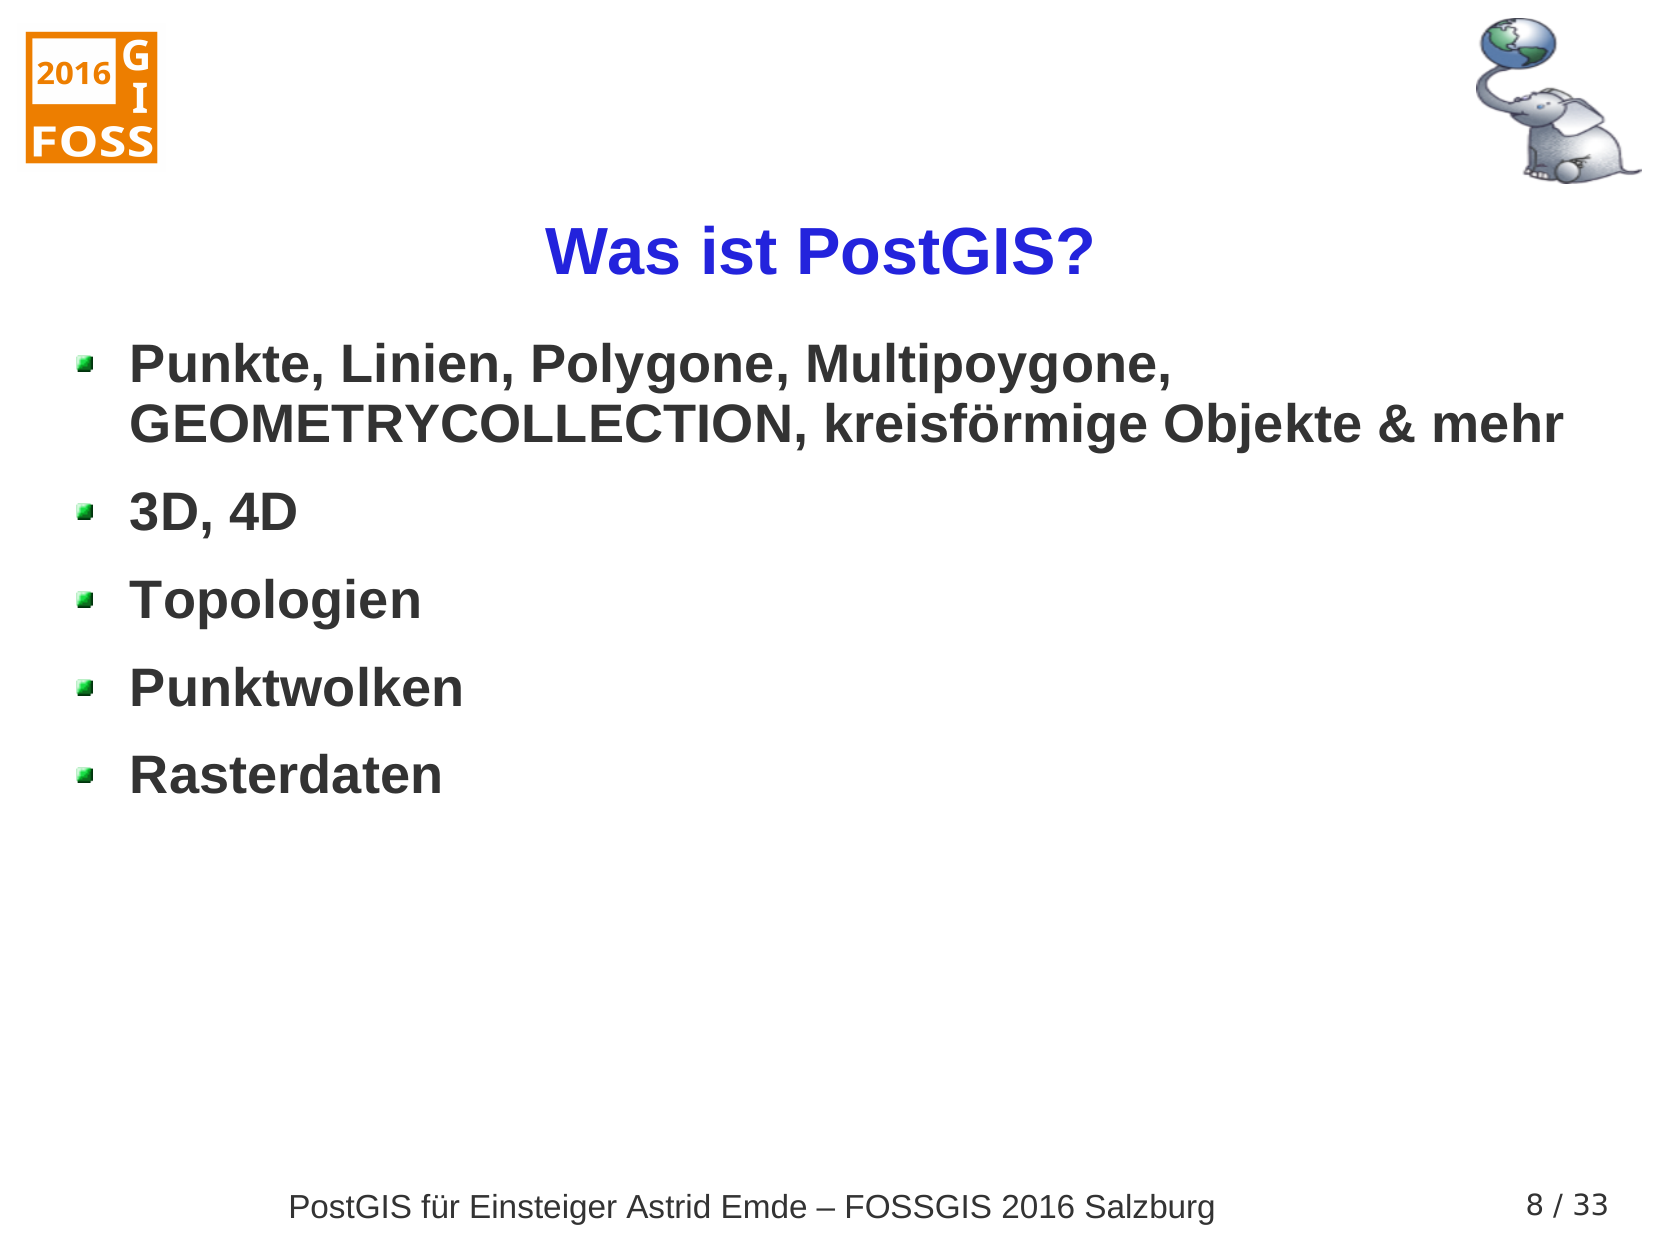

# Was ist PostGIS?
Punkte, Linien, Polygone, Multipoygone, GEOMETRYCOLLECTION, kreisförmige Objekte & mehr
3D, 4D
Topologien
Punktwolken
Rasterdaten